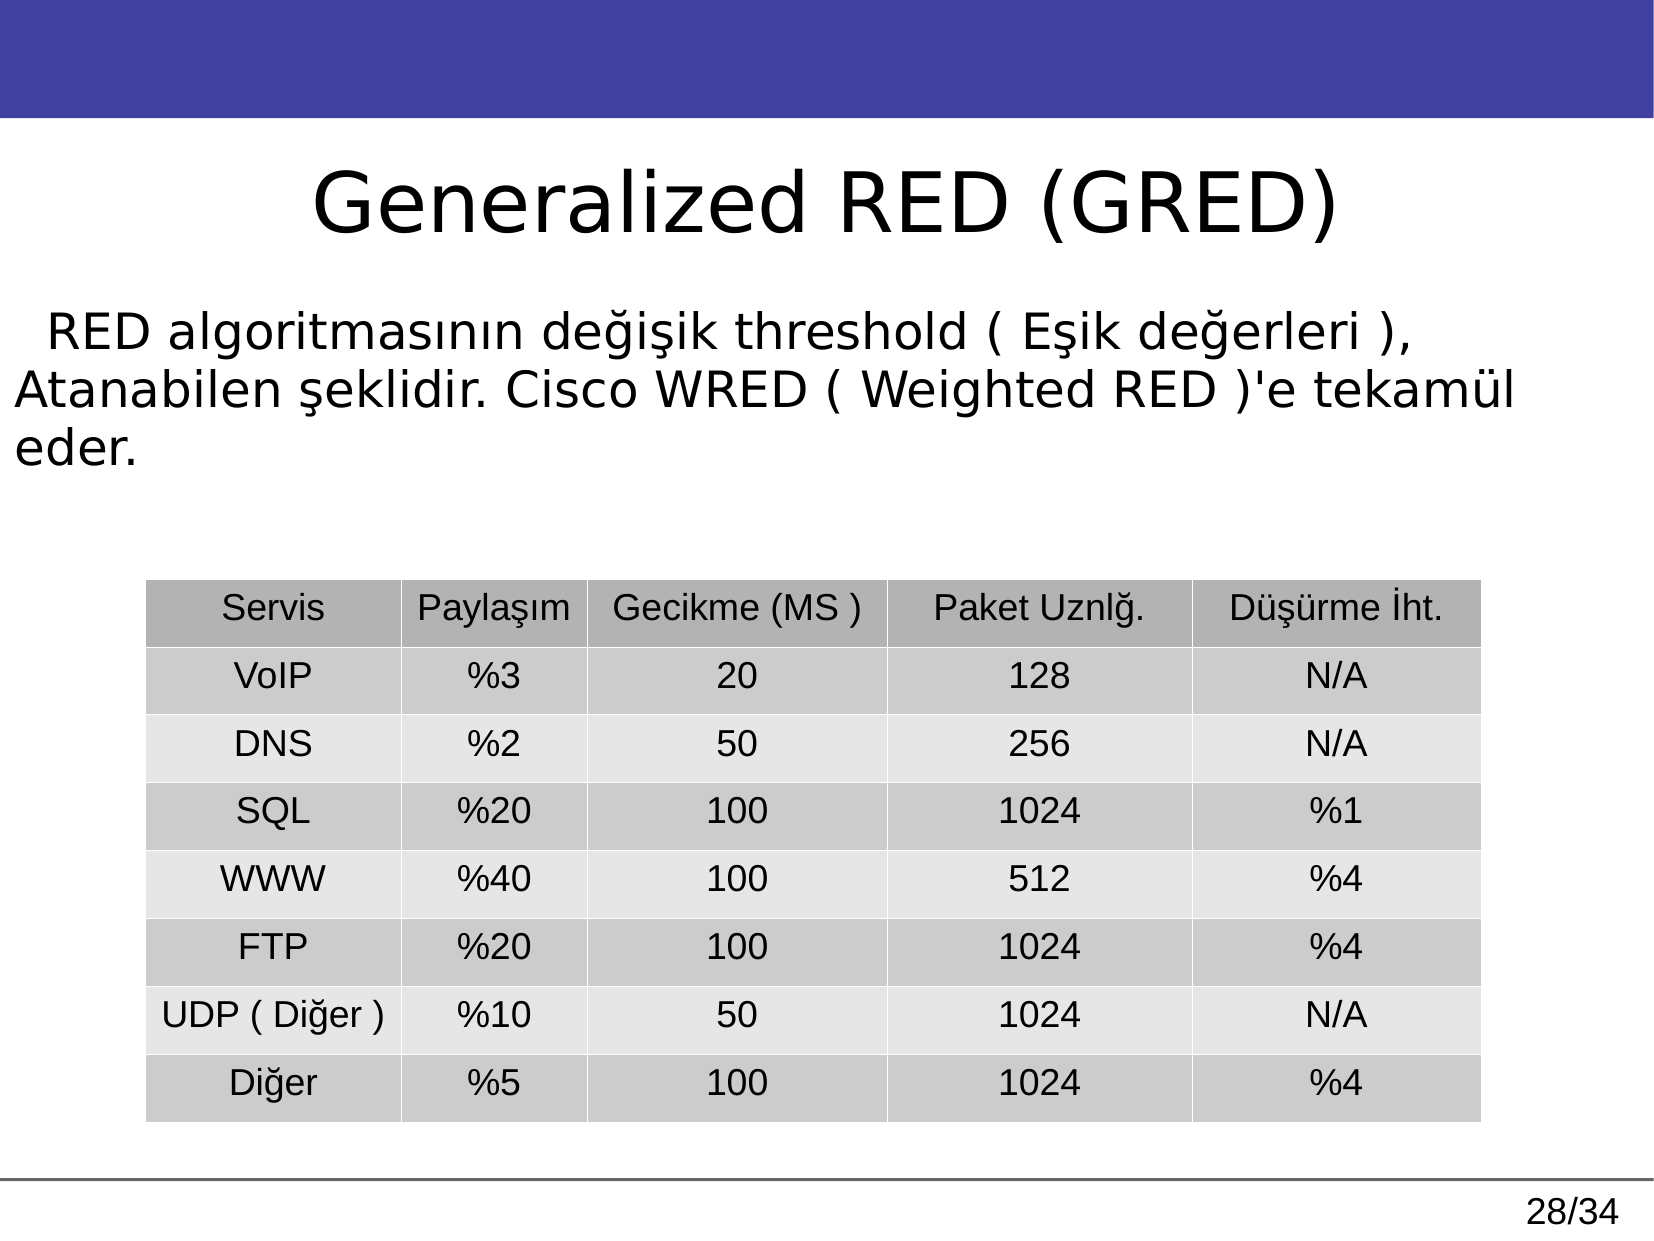

Generalized RED (GRED)
 RED algoritmasının değişik threshold ( Eşik değerleri ), Atanabilen şeklidir. Cisco WRED ( Weighted RED )'e tekamül eder.
| Servis | Paylaşım | Gecikme (MS ) | Paket Uznlğ. | Düşürme İht. |
| --- | --- | --- | --- | --- |
| VoIP | %3 | 20 | 128 | N/A |
| DNS | %2 | 50 | 256 | N/A |
| SQL | %20 | 100 | 1024 | %1 |
| WWW | %40 | 100 | 512 | %4 |
| FTP | %20 | 100 | 1024 | %4 |
| UDP ( Diğer ) | %10 | 50 | 1024 | N/A |
| Diğer | %5 | 100 | 1024 | %4 |